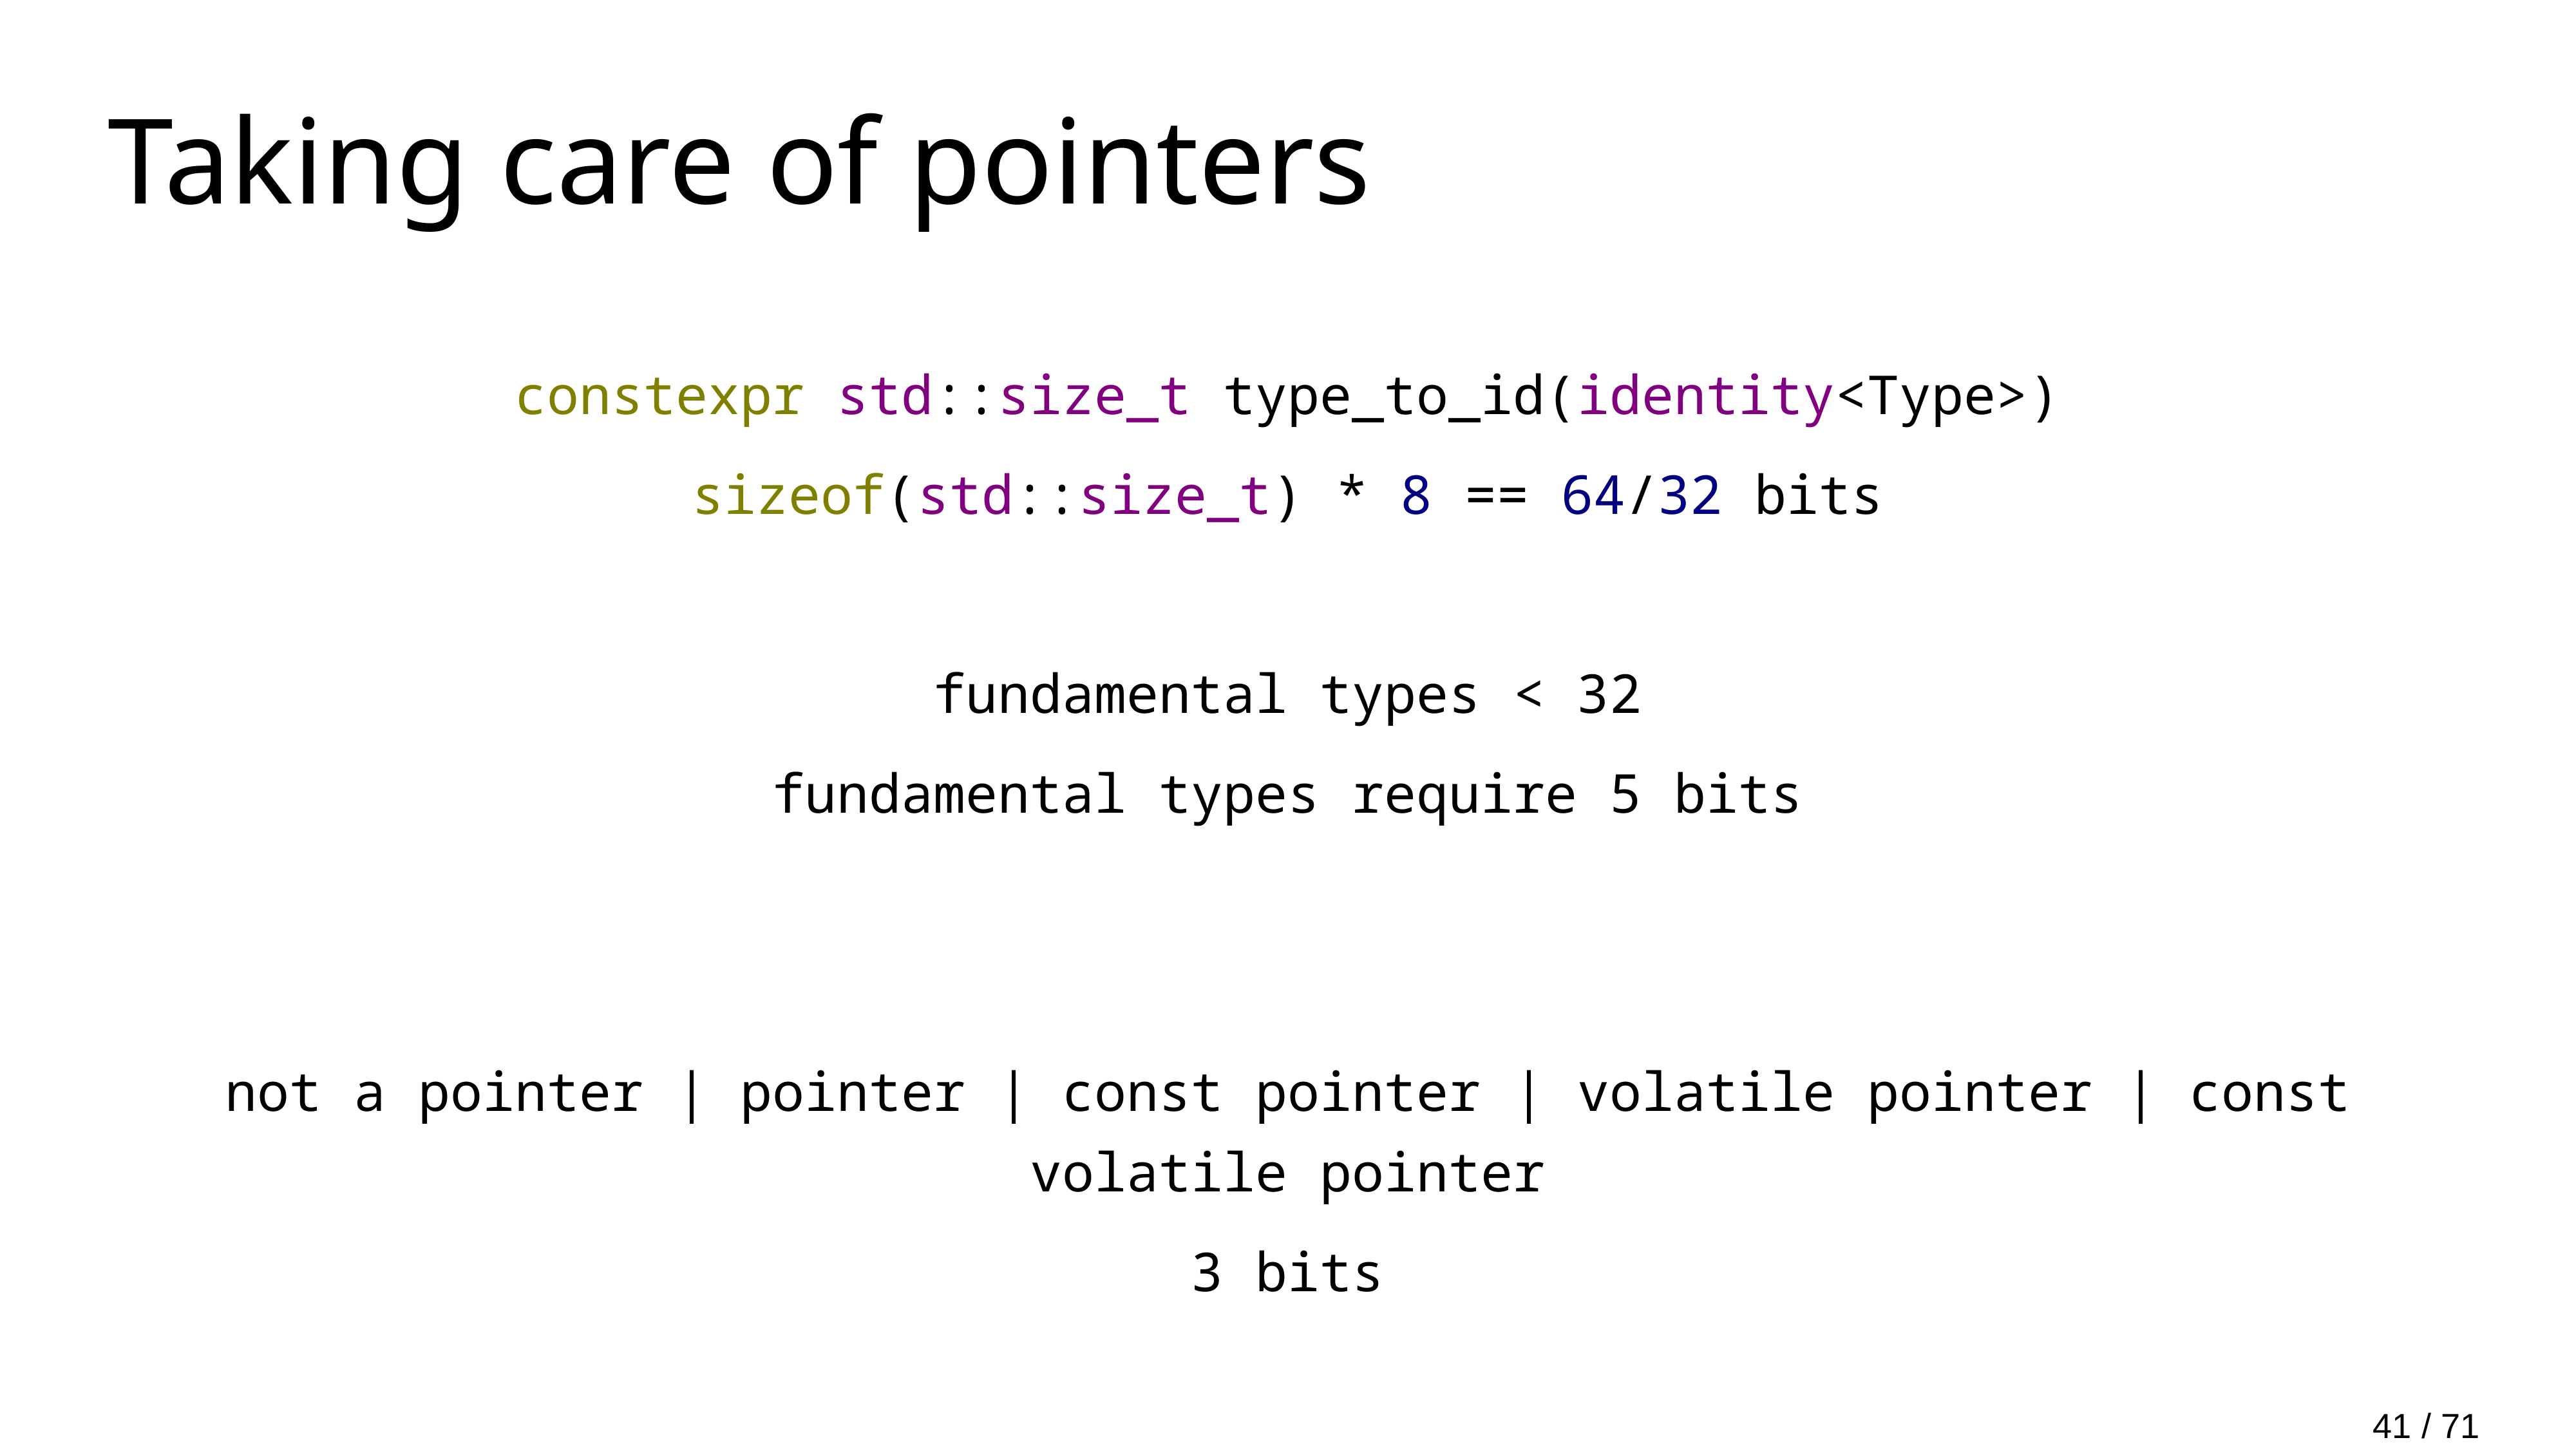

# Taking care of pointers
constexpr std::size_t type_to_id(identity<Type>)
sizeof(std::size_t) * 8 == 64/32 bits
fundamental types < 32
fundamental types require 5 bits
not a pointer | pointer | const pointer | volatile pointer | const volatile pointer
3 bits